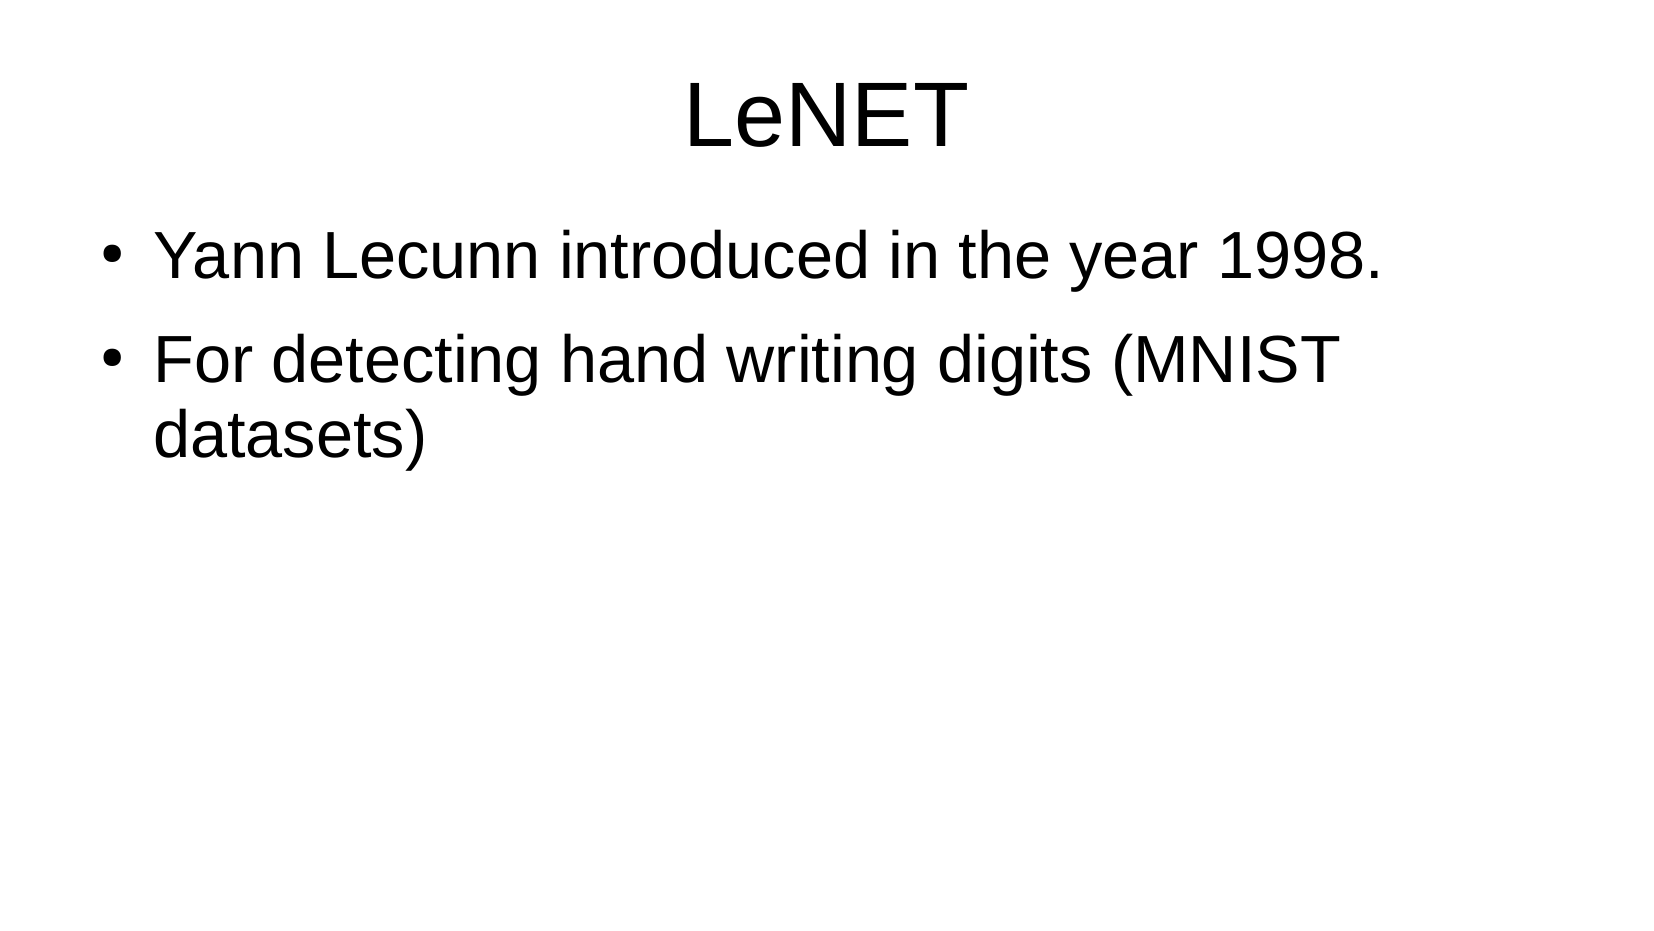

# LeNET
Yann Lecunn introduced in the year 1998.
For detecting hand writing digits (MNIST datasets)